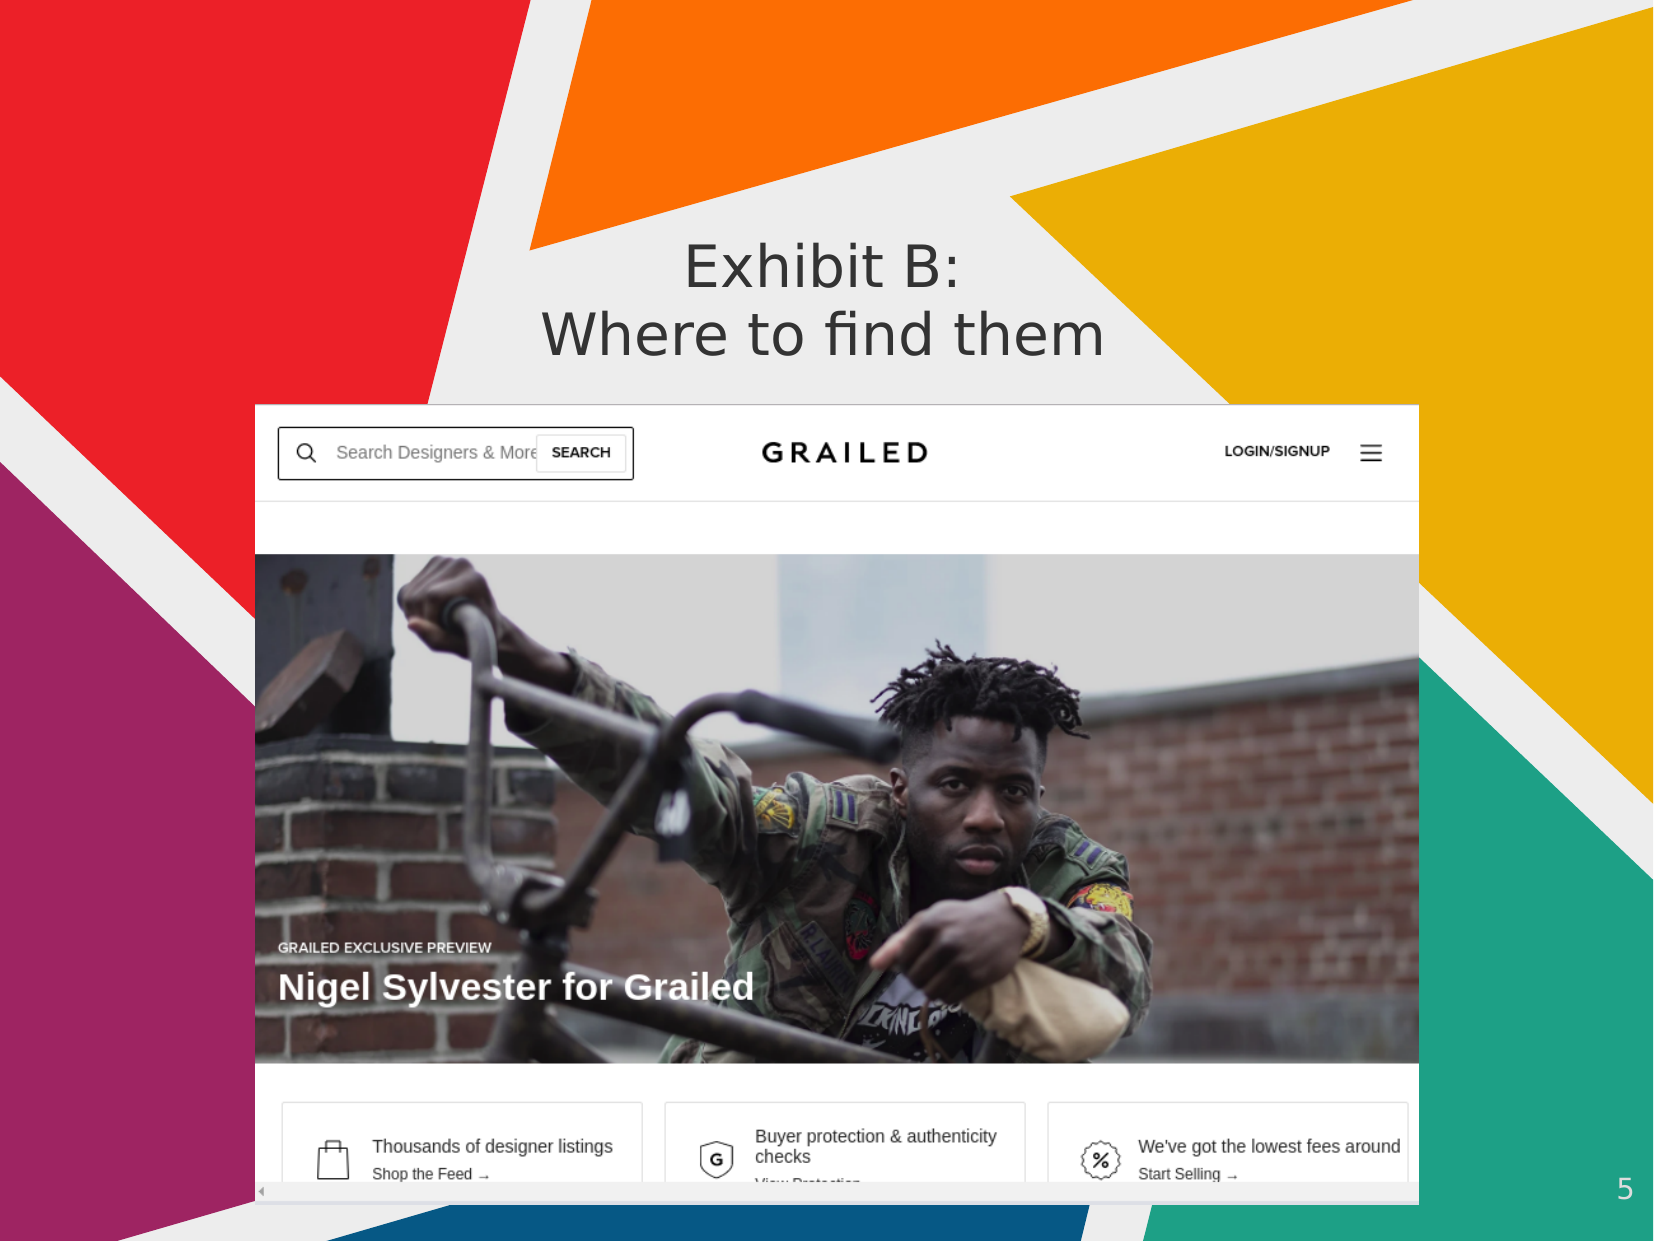

# Exhibit B: Where to find them
5